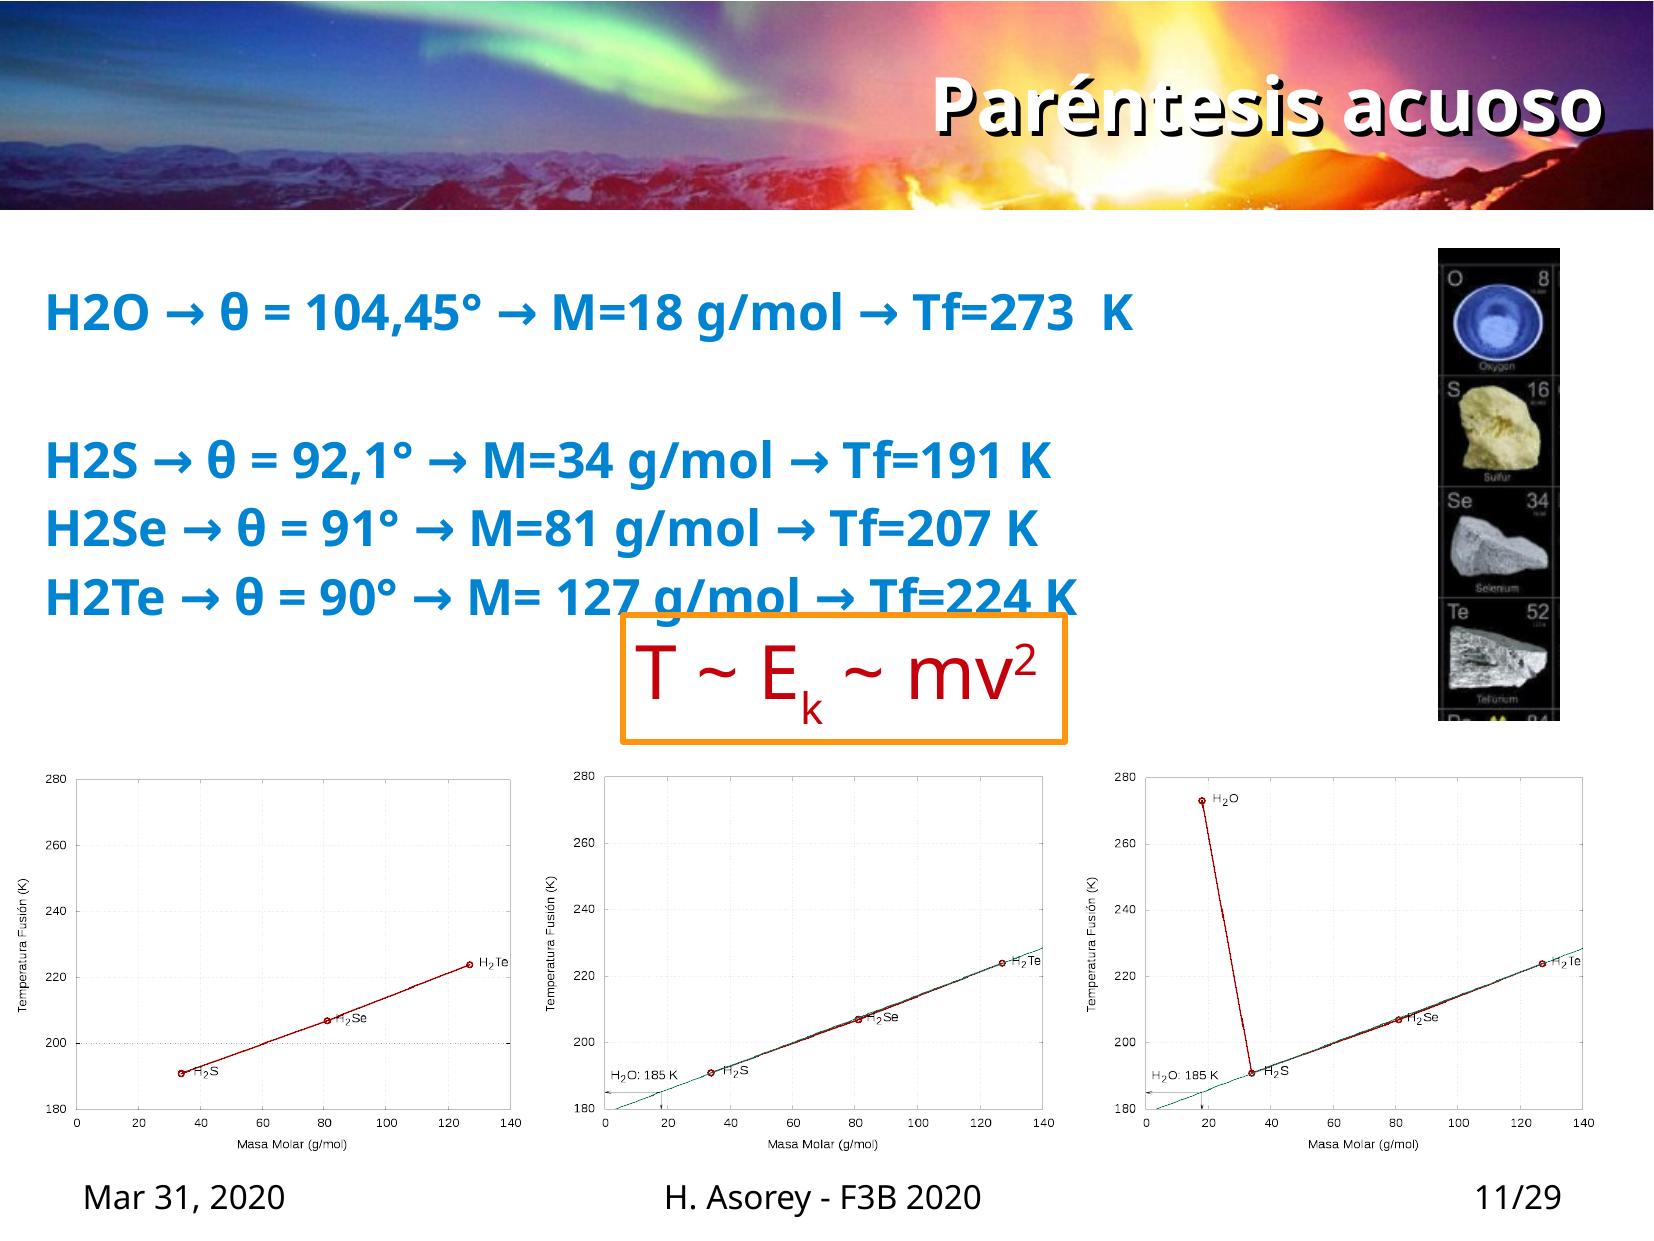

# Paréntesis acuoso
H2O → θ = 104,45° → M=18 g/mol → Tf=273 K
H2S → θ = 92,1° → M=34 g/mol → Tf=191 K
H2Se → θ = 91° → M=81 g/mol → Tf=207 K
H2Te → θ = 90° → M= 127 g/mol → Tf=224 K
T ~ Ek ~ mv2
Mar 31, 2020
H. Asorey - F3B 2020
11